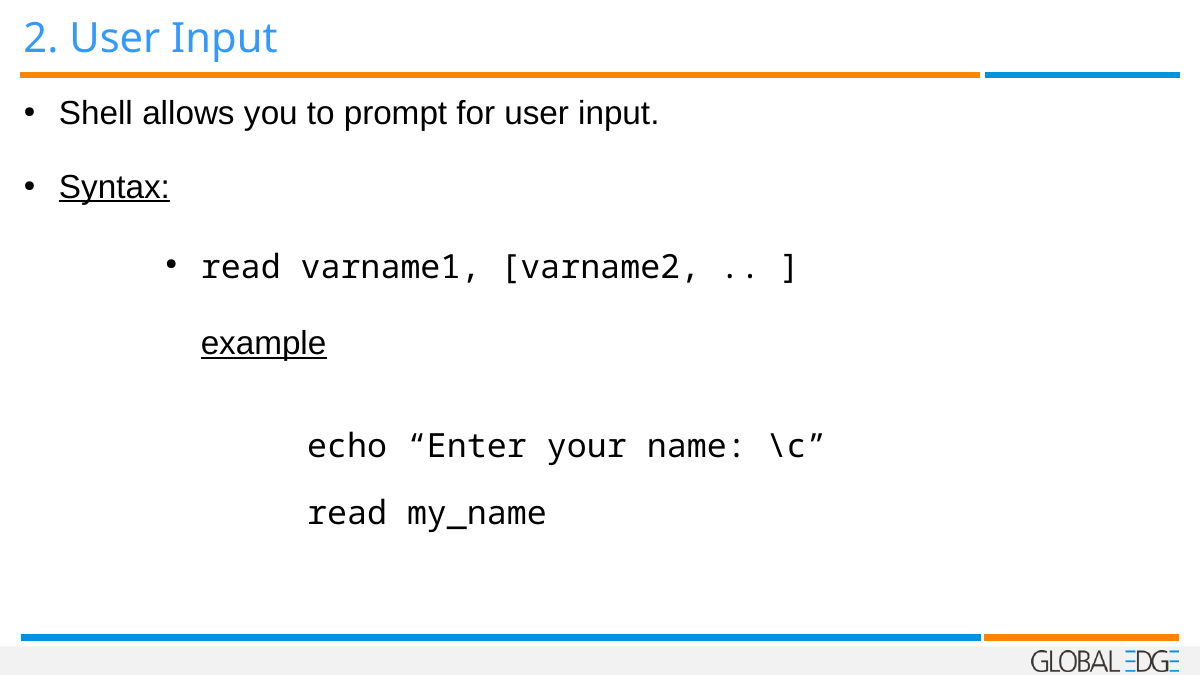

# 2. User Input
Shell allows you to prompt for user input.
Syntax:
read varname1, [varname2, .. ]
example
echo “Enter your name: \c”
read my_name